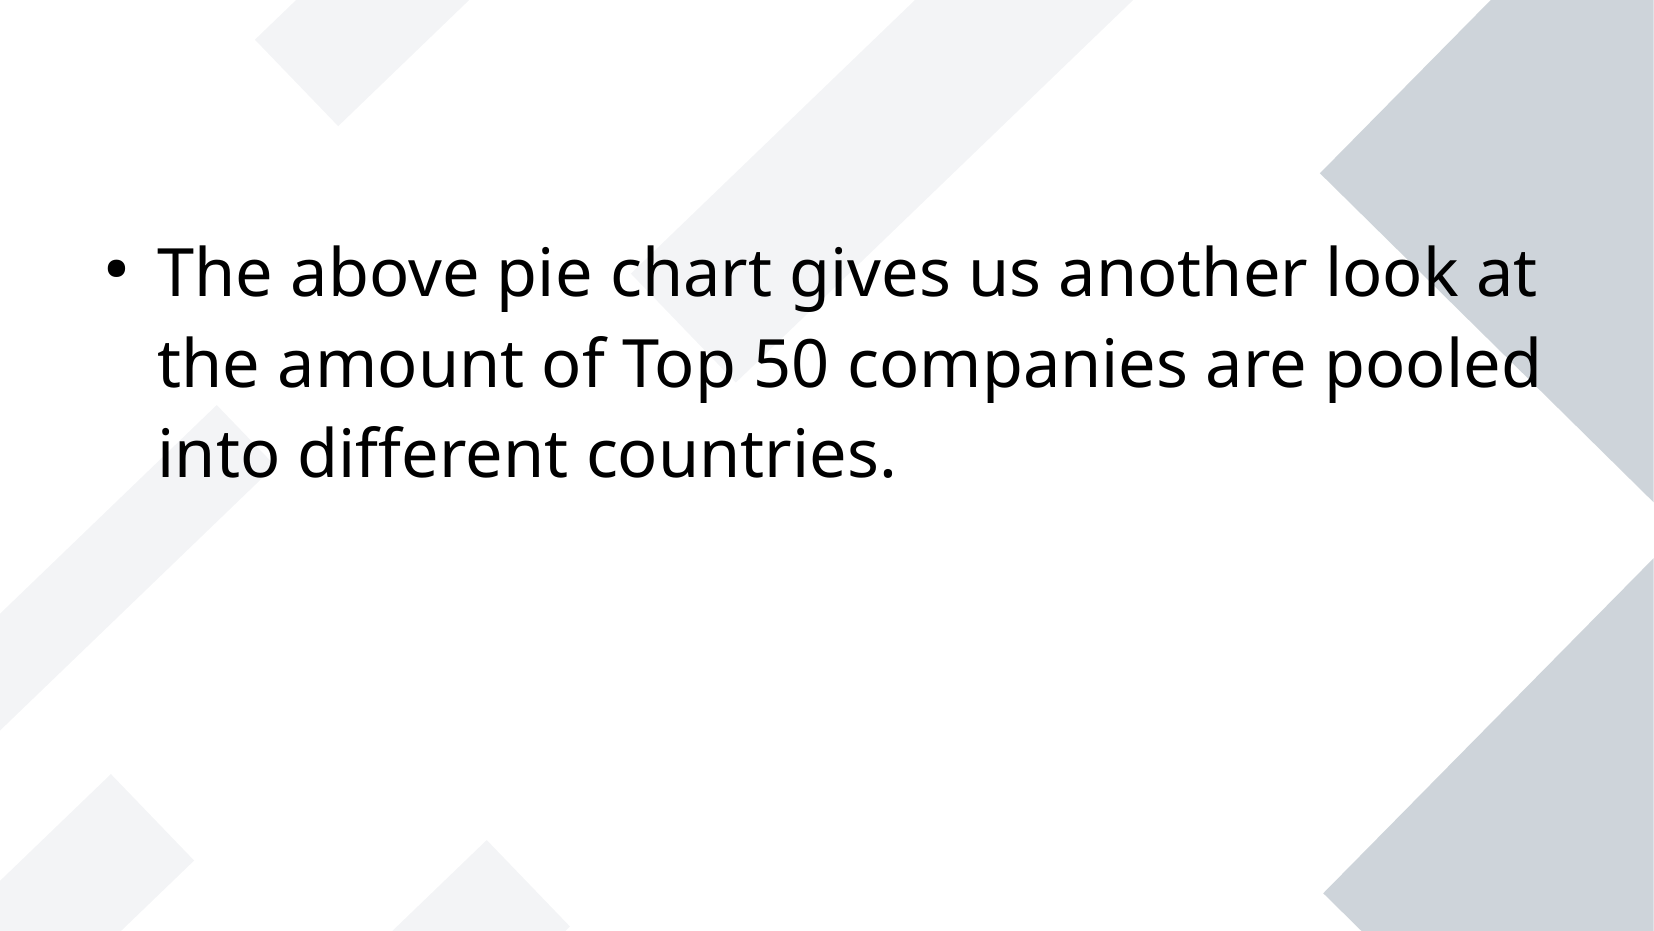

# The above pie chart gives us another look at the amount of Top 50 companies are pooled into different countries.